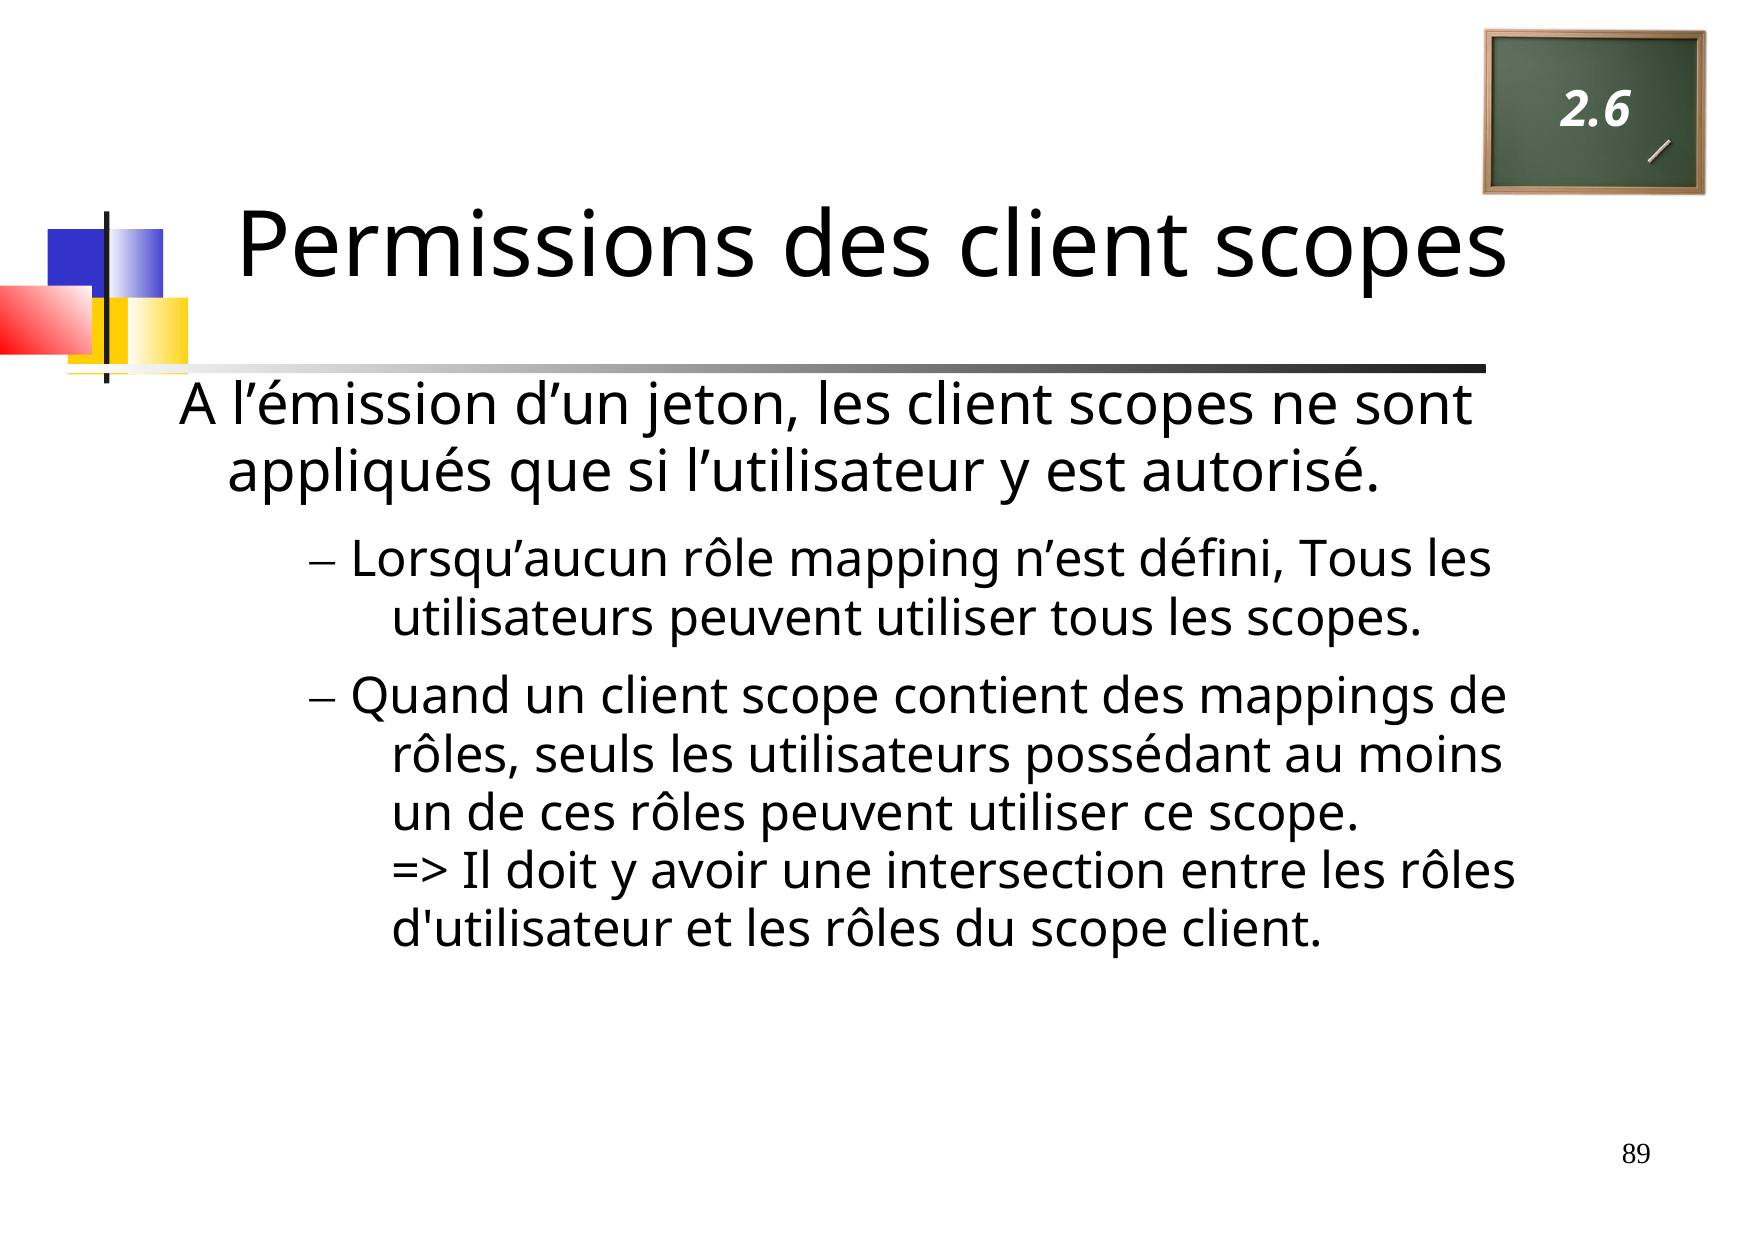

2.6
# Permissions des client scopes
A l’émission d’un jeton, les client scopes ne sont appliqués que si l’utilisateur y est autorisé.
Lorsqu’aucun rôle mapping n’est défini, Tous les utilisateurs peuvent utiliser tous les scopes.
Quand un client scope contient des mappings de rôles, seuls les utilisateurs possédant au moins un de ces rôles peuvent utiliser ce scope.
=> Il doit y avoir une intersection entre les rôles d'utilisateur et les rôles du scope client.